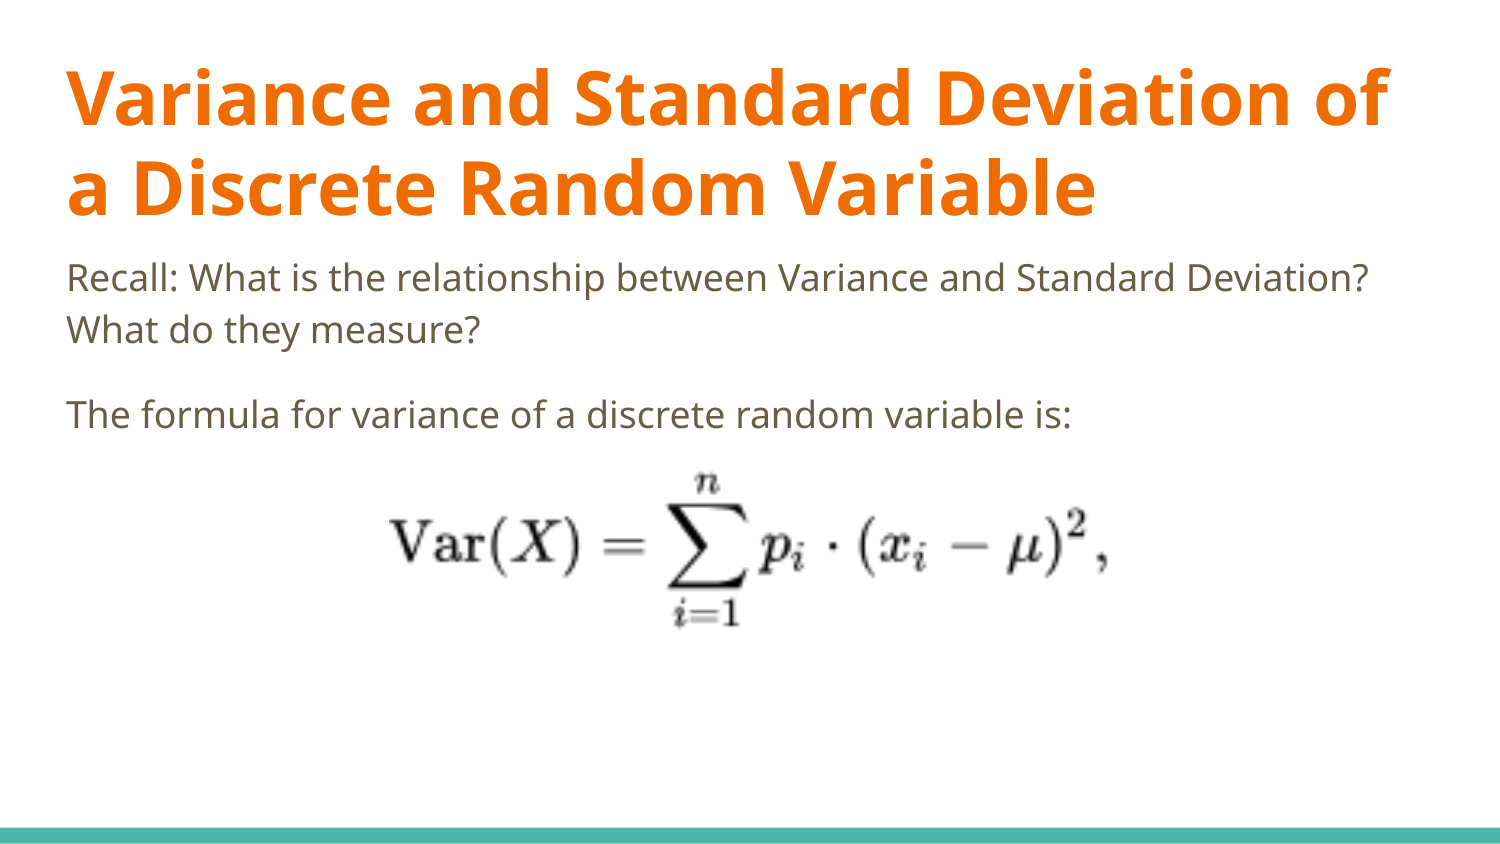

# Variance and Standard Deviation of a Discrete Random Variable
Recall: What is the relationship between Variance and Standard Deviation? What do they measure?
The formula for variance of a discrete random variable is: